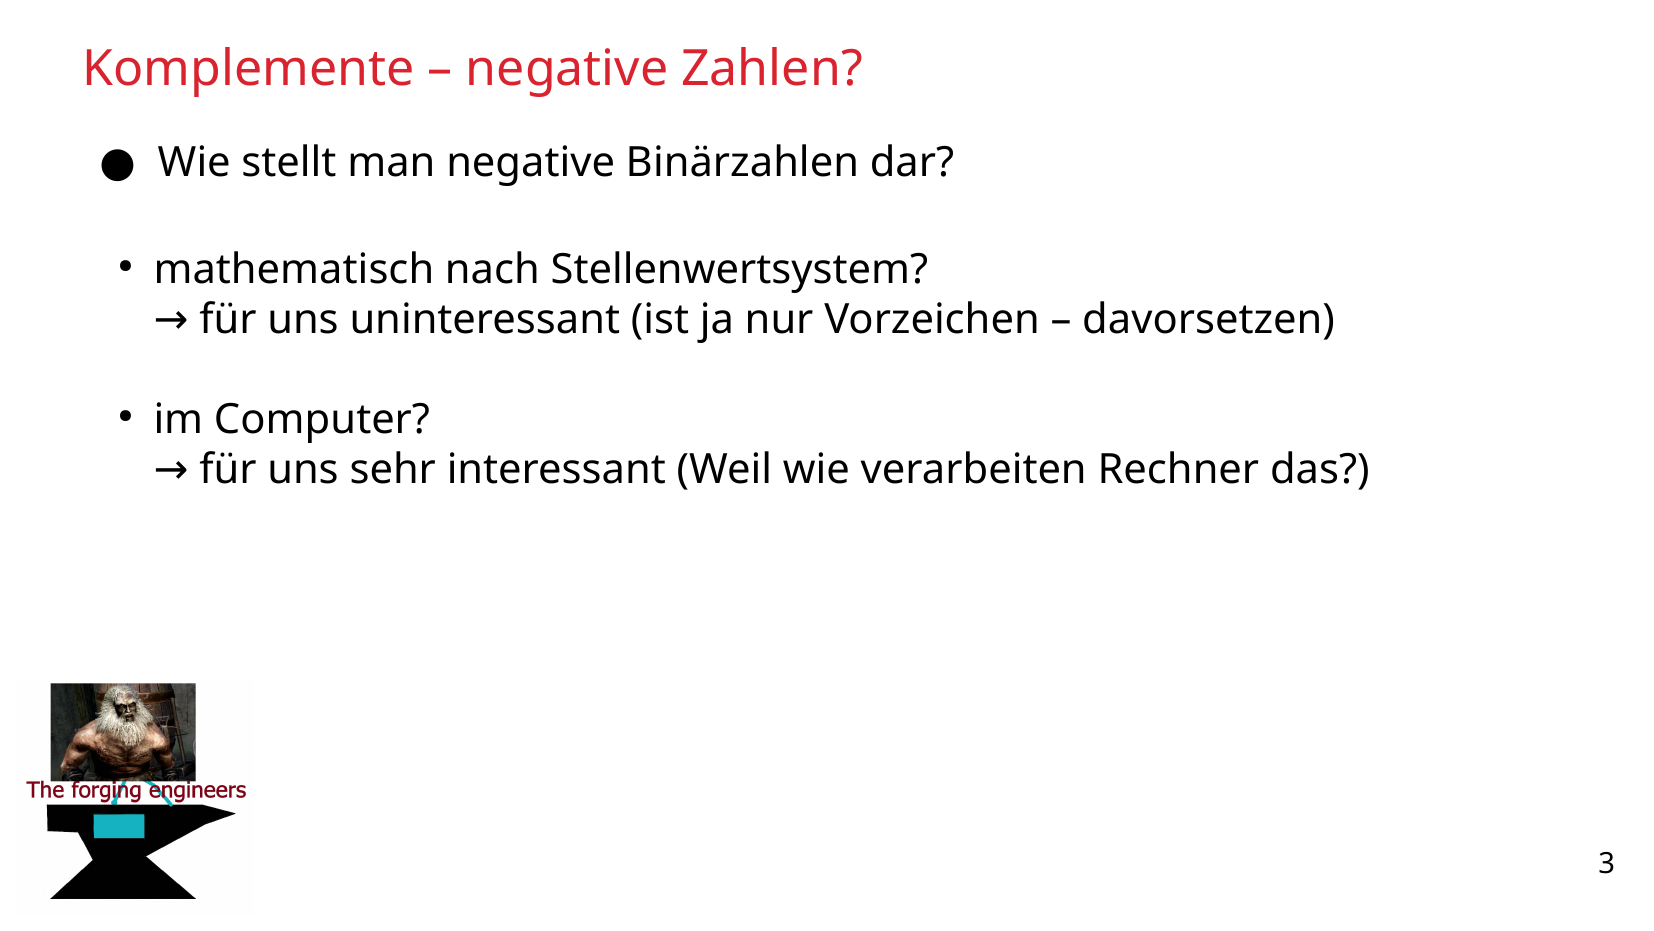

# Komplemente – negative Zahlen?
Wie stellt man negative Binärzahlen dar?
mathematisch nach Stellenwertsystem?
→ für uns uninteressant (ist ja nur Vorzeichen – davorsetzen)
im Computer?
→ für uns sehr interessant (Weil wie verarbeiten Rechner das?)